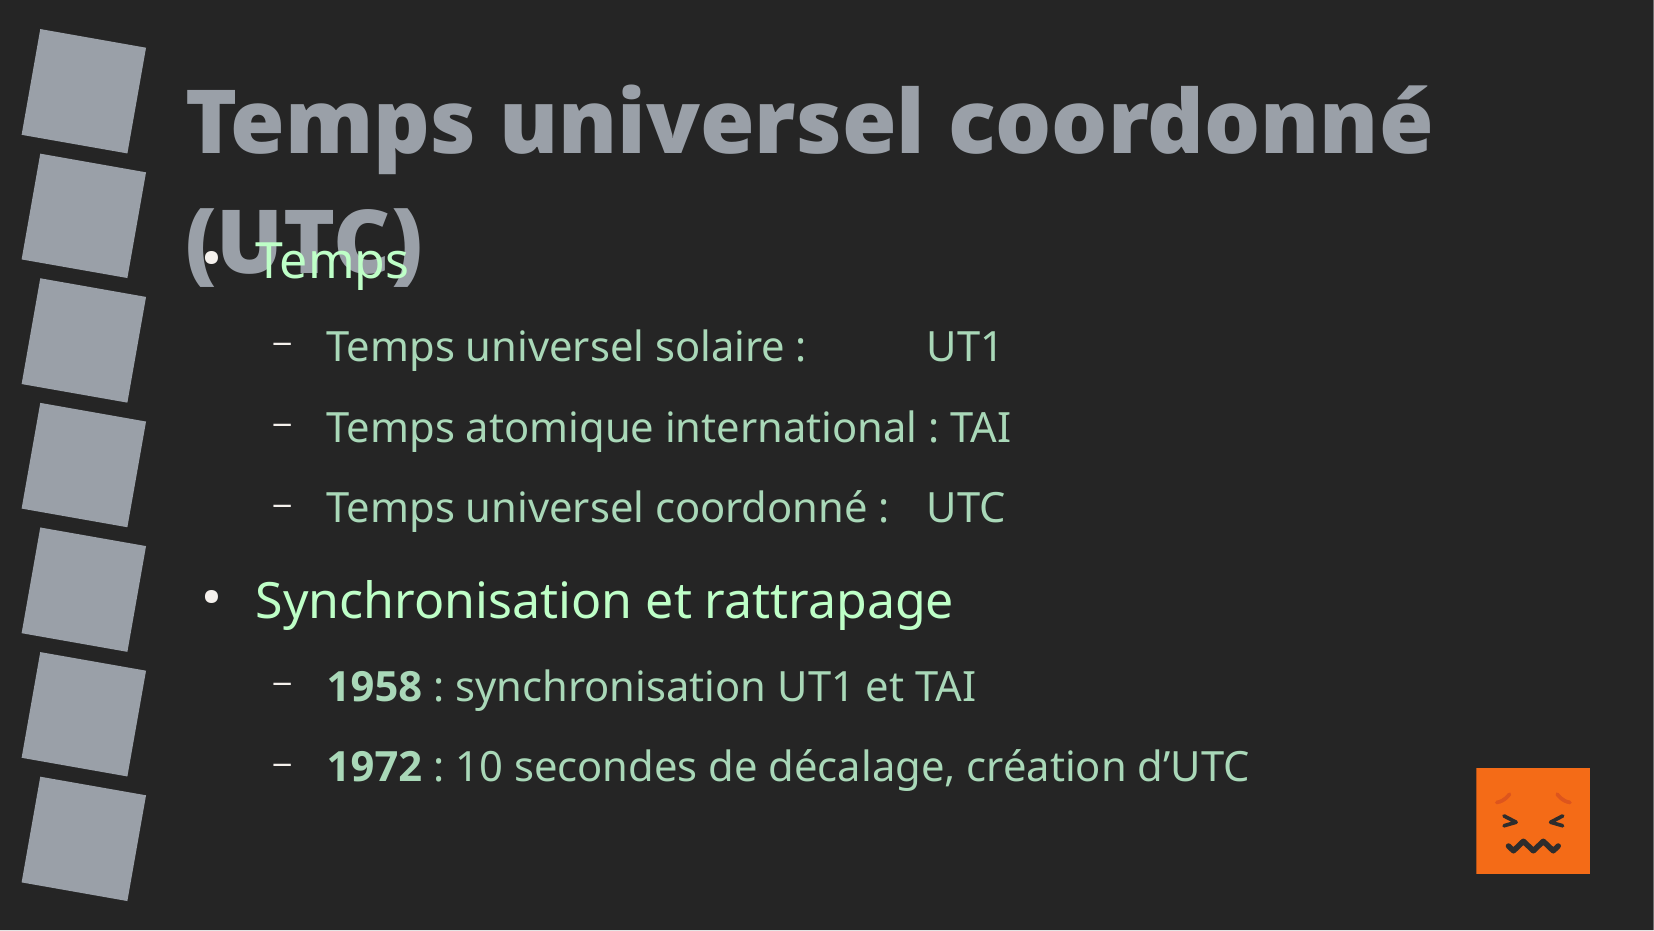

# Temps universel coordonné (UTC)
Temps
Temps universel solaire :		UT1
Temps atomique international : TAI
Temps universel coordonné :	UTC
Synchronisation et rattrapage
1958 : synchronisation UT1 et TAI
1972 : 10 secondes de décalage, création d’UTC